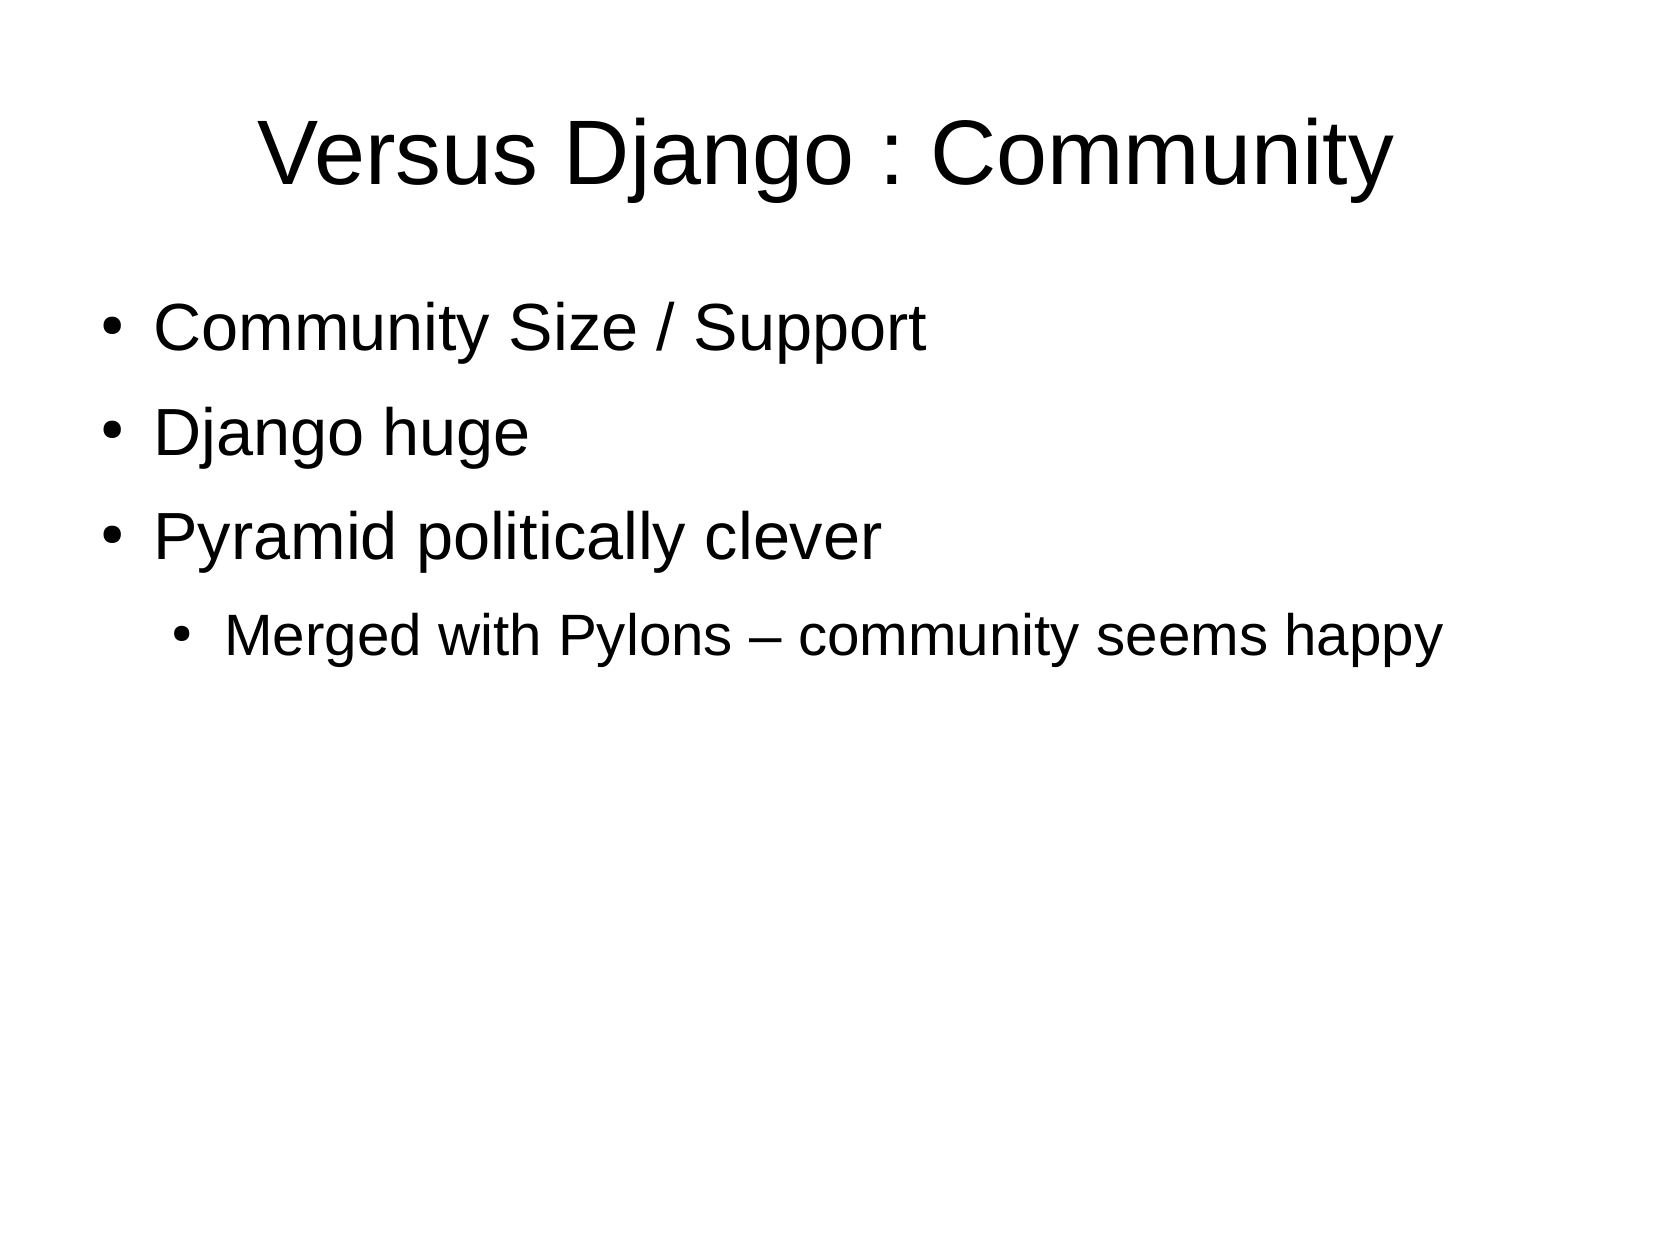

# Versus Django : Community
Community Size / Support
Django huge
Pyramid politically clever
Merged with Pylons – community seems happy